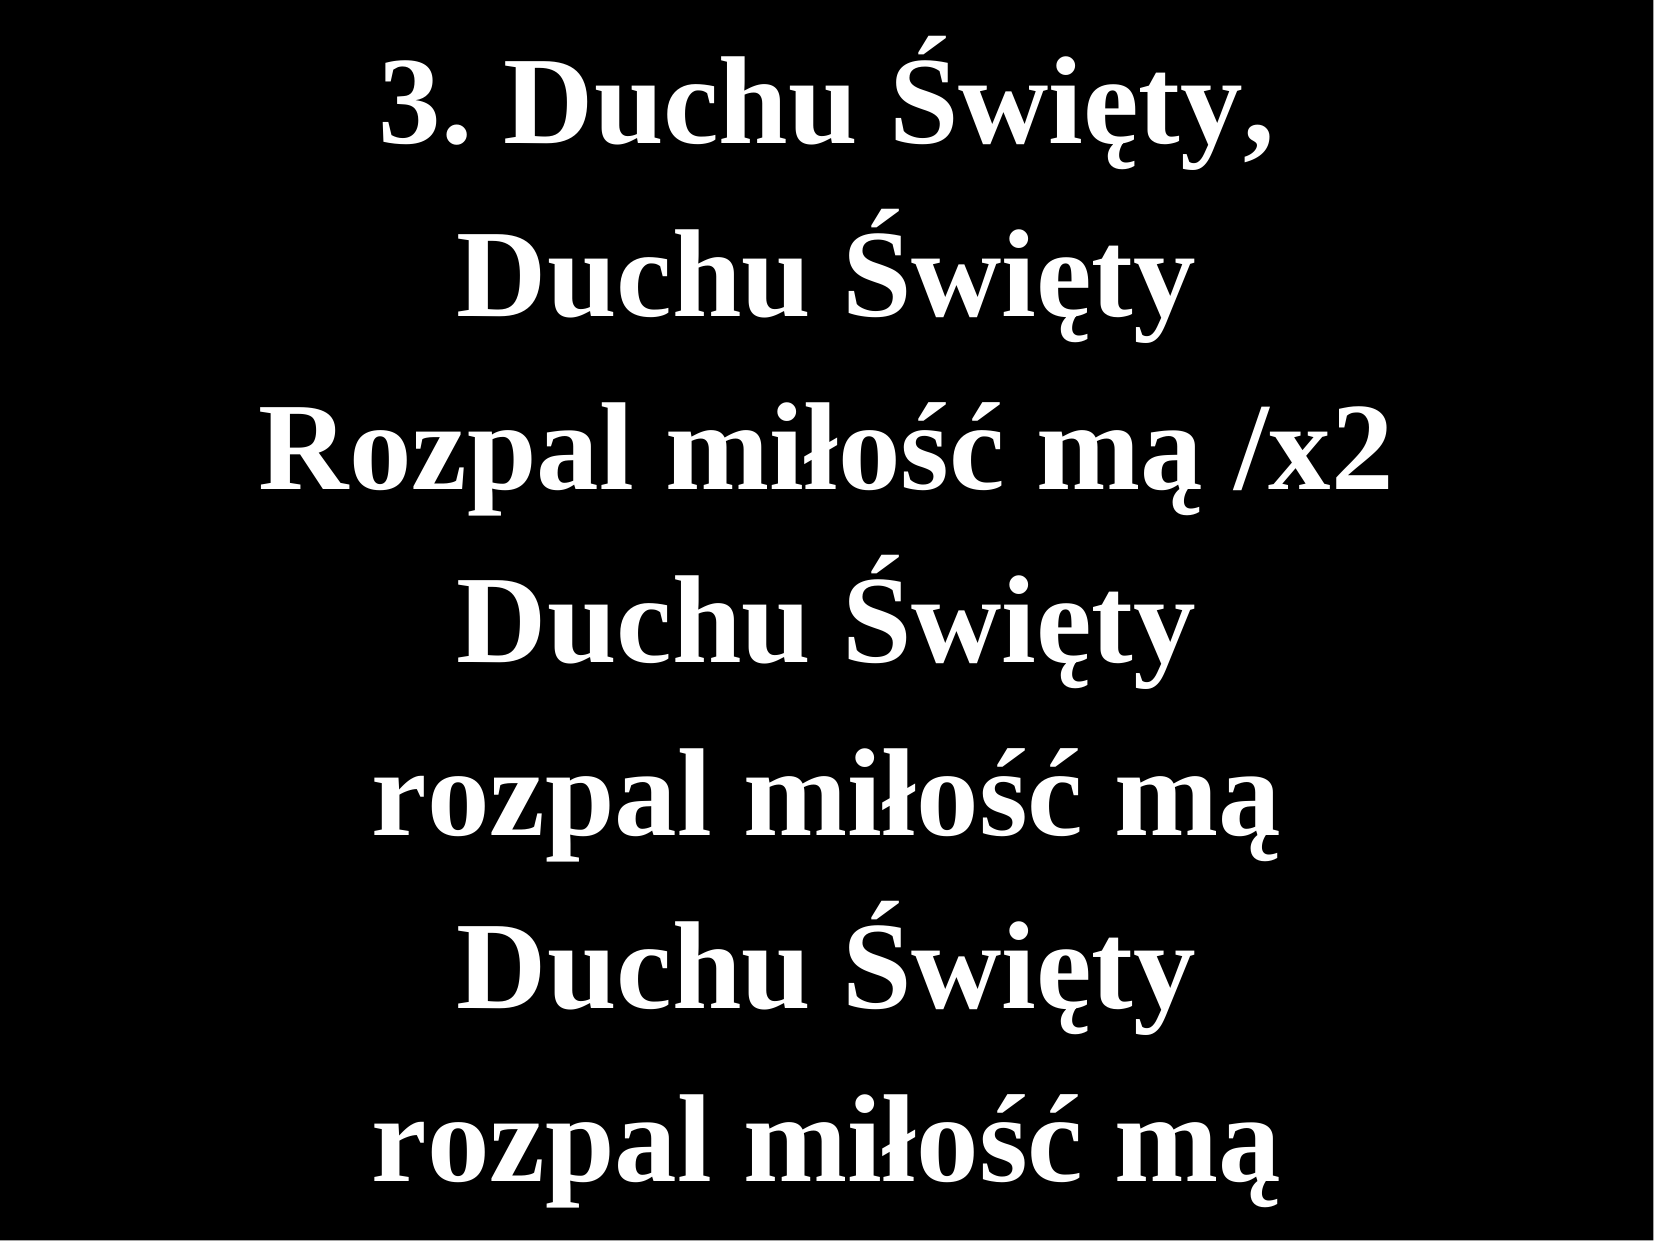

# 3. Duchu Święty, ppp Duchu Święty ppp Rozpal miłość mą /x2 ppp Duchu Święty ppp rozpal miłość mą ppp Duchu Święty ppp rozpal miłość mą